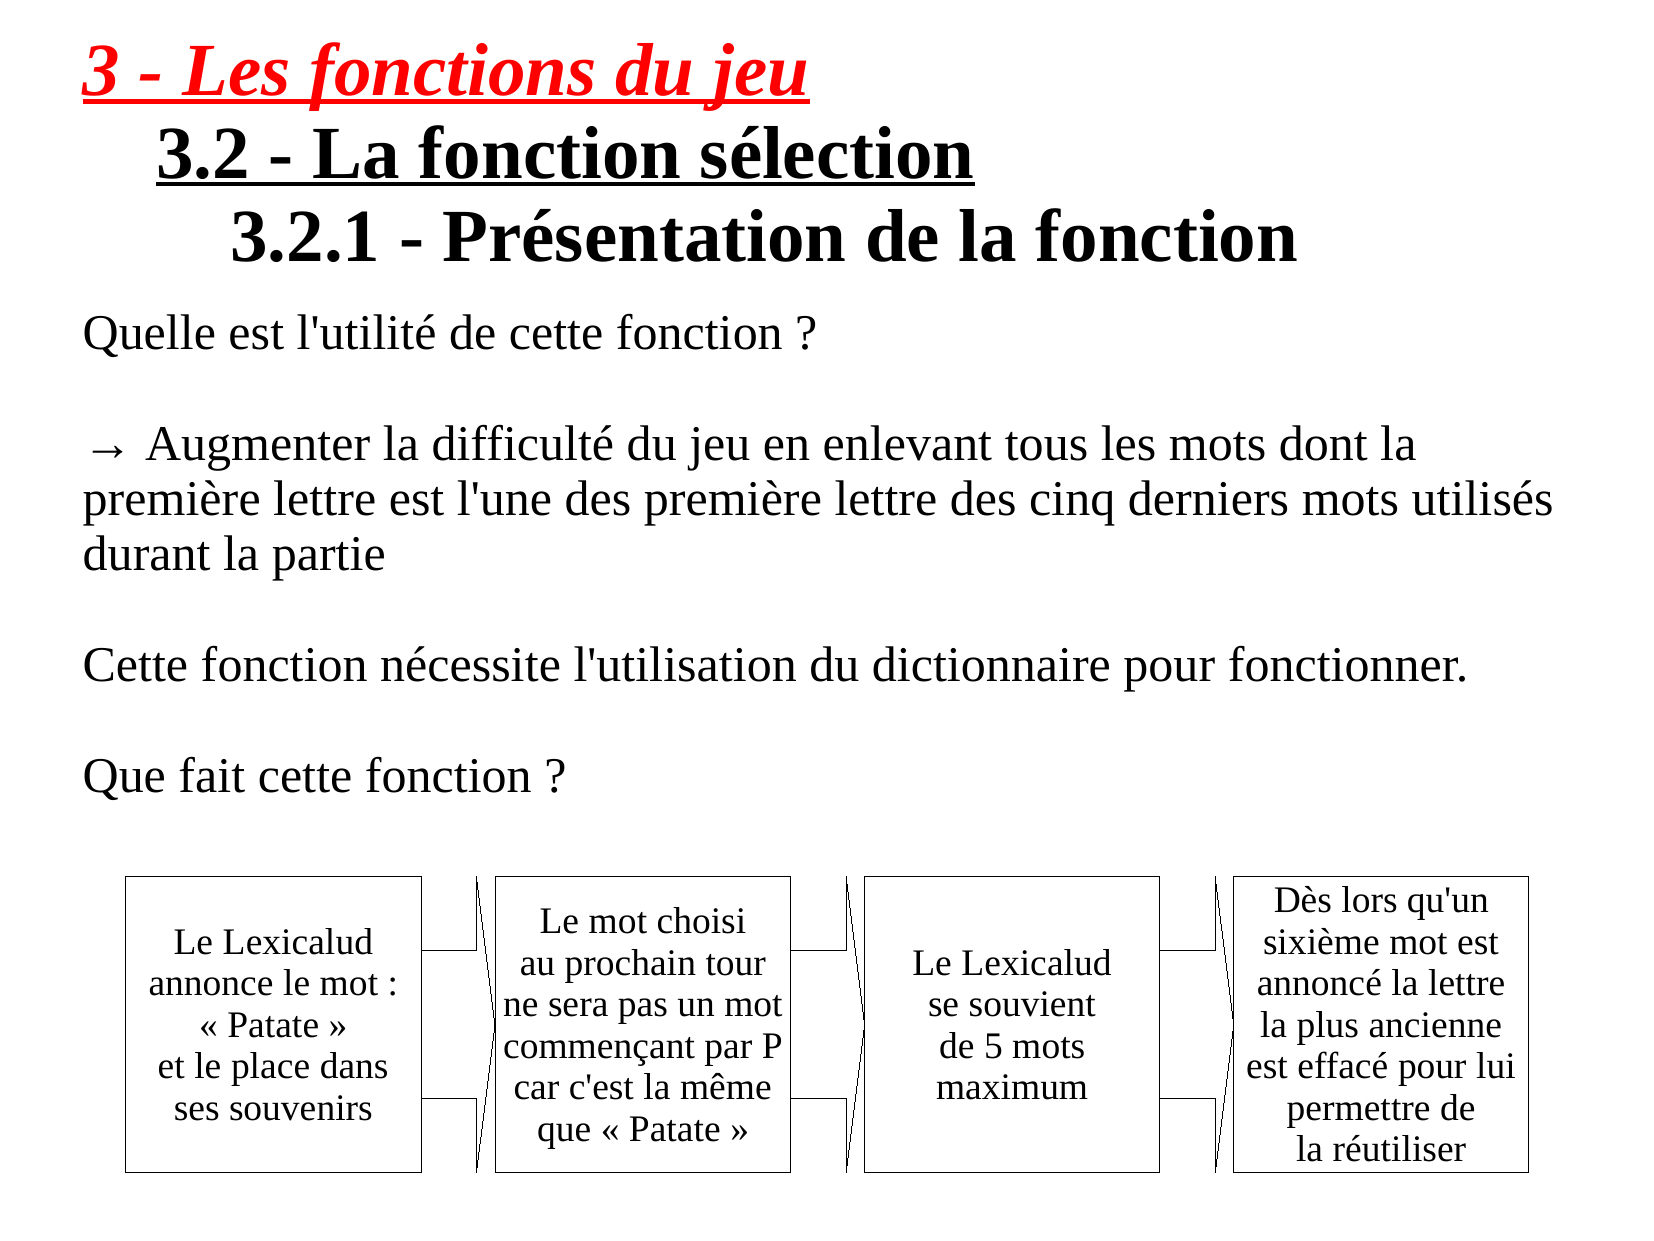

# 3 - Les fonctions du jeu 3.2 - La fonction sélection 3.2.1 - Présentation de la fonction
Quelle est l'utilité de cette fonction ?
→ Augmenter la difficulté du jeu en enlevant tous les mots dont la première lettre est l'une des première lettre des cinq derniers mots utilisés durant la partie
Cette fonction nécessite l'utilisation du dictionnaire pour fonctionner.
Que fait cette fonction ?
Le Lexicalud
annonce le mot :
« Patate »
et le place dans
ses souvenirs
Le mot choisi
au prochain tour
ne sera pas un mot
commençant par P
car c'est la même
que « Patate »
Le Lexicalud
se souvient
de 5 mots
maximum
Dès lors qu'un
sixième mot est
annoncé la lettre
la plus ancienne
est effacé pour lui
permettre de
la réutiliser